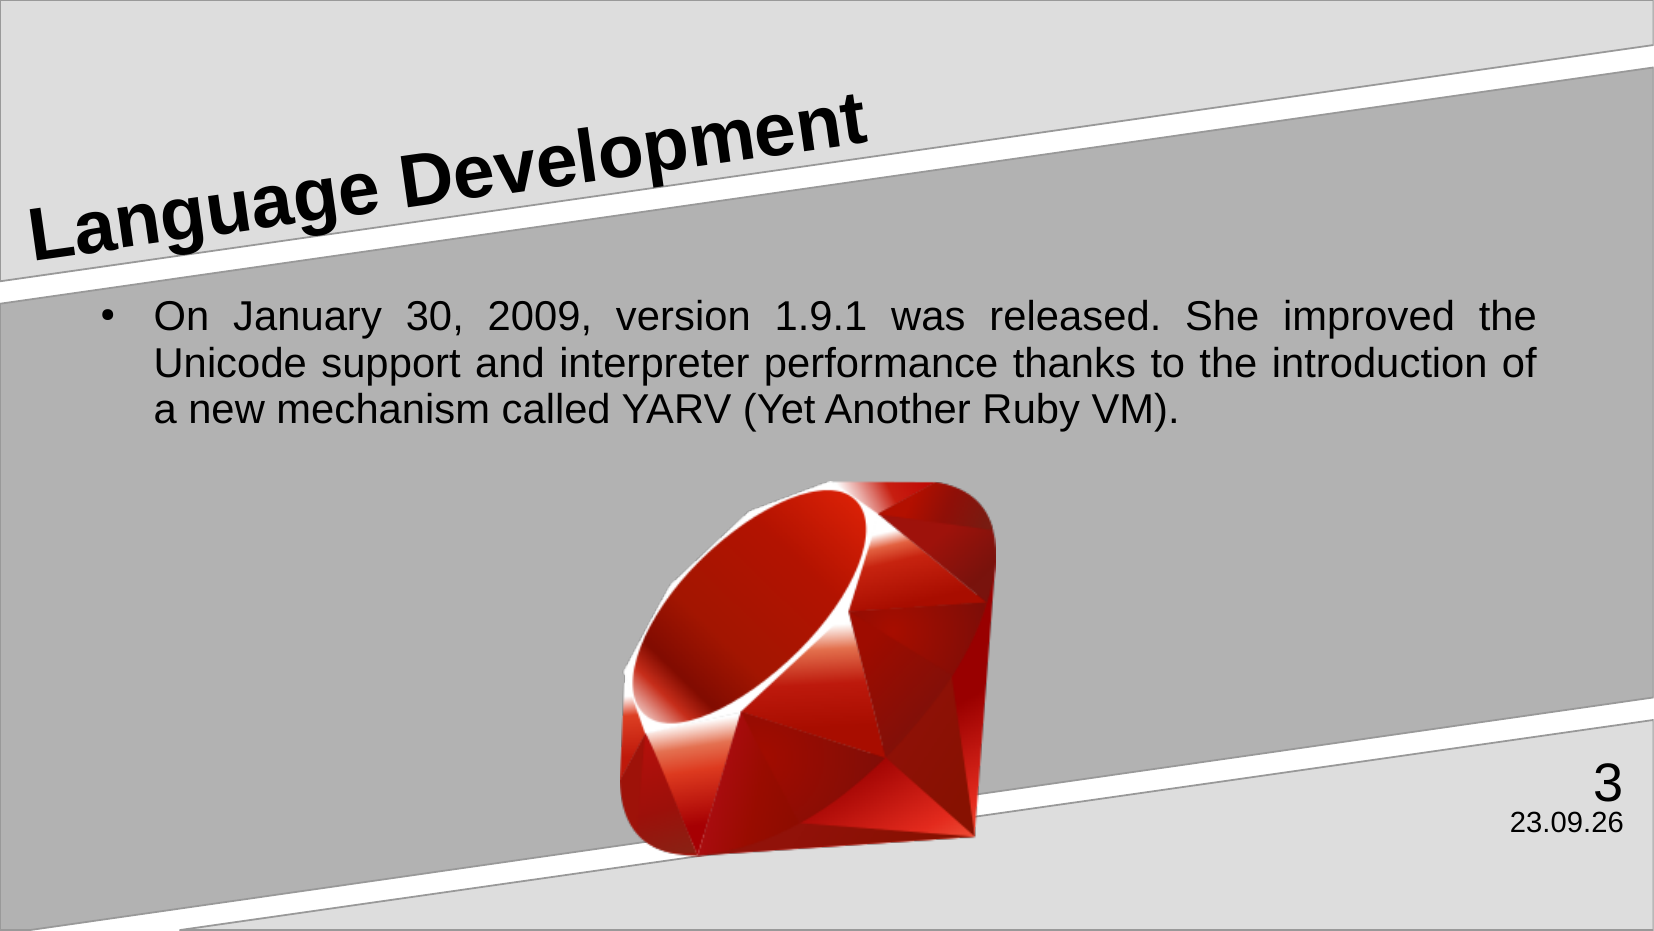

# Language Development
On January 30, 2009, version 1.9.1 was released. She improved the Unicode support and interpreter performance thanks to the introduction of a new mechanism called YARV (Yet Another Ruby VM).
3